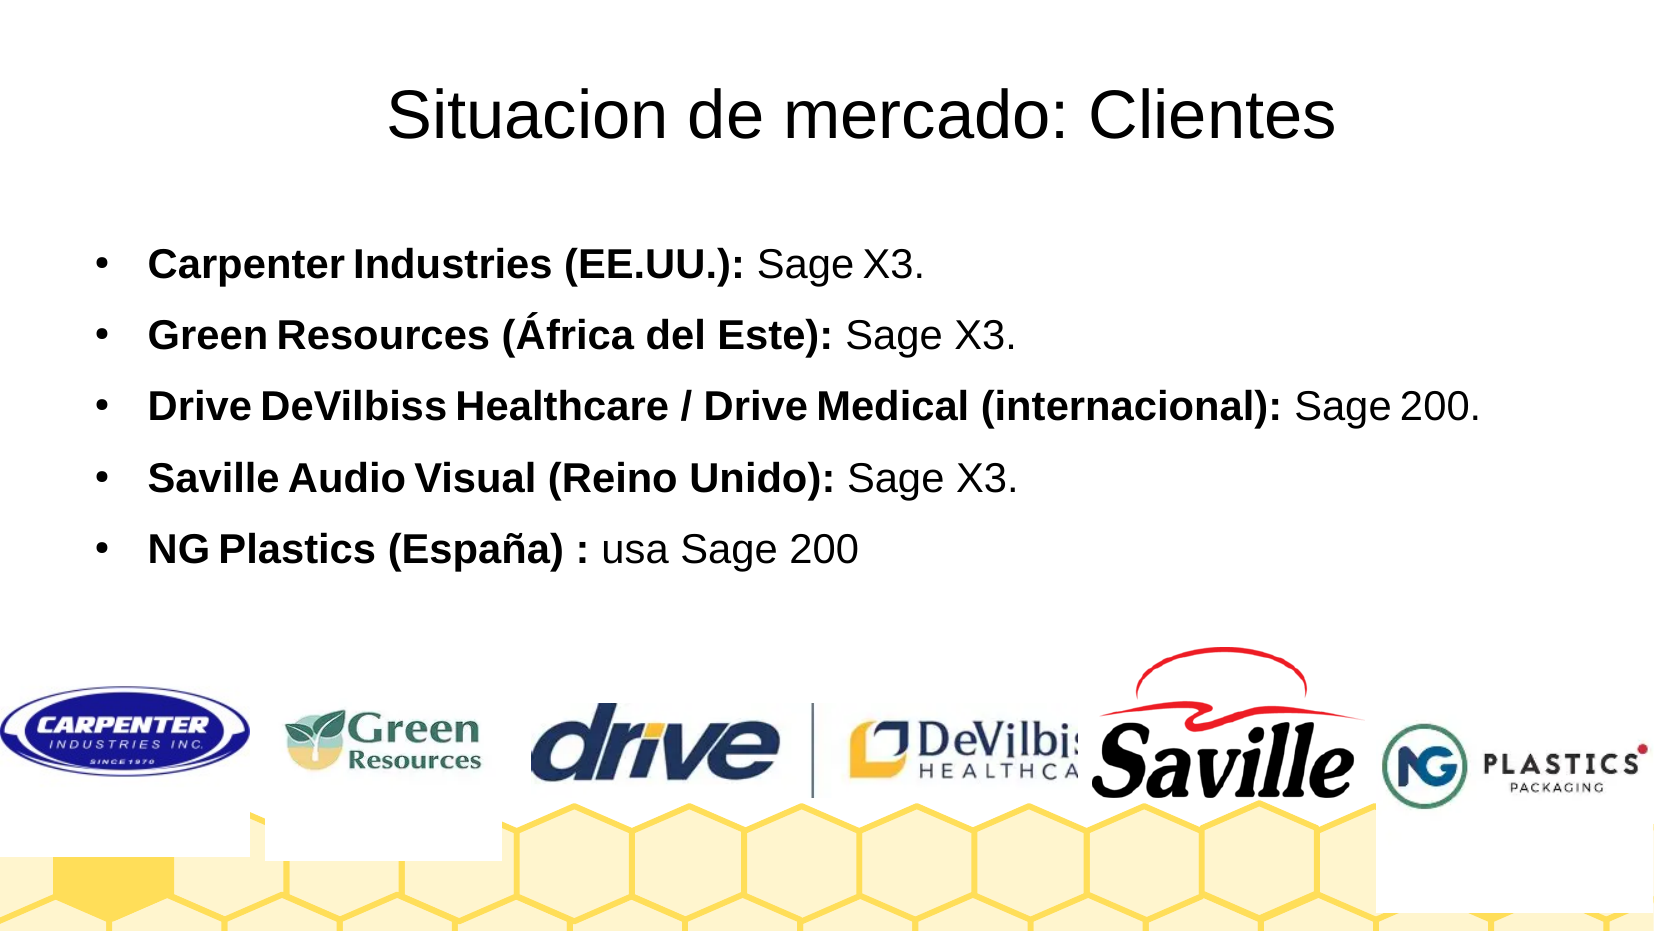

# Situacion de mercado: Clientes
Carpenter Industries (EE.UU.): Sage X3.
Green Resources (África del Este): Sage X3.
Drive DeVilbiss Healthcare / Drive Medical (internacional): Sage 200.
Saville Audio Visual (Reino Unido): Sage X3.
NG Plastics (España) : usa Sage 200